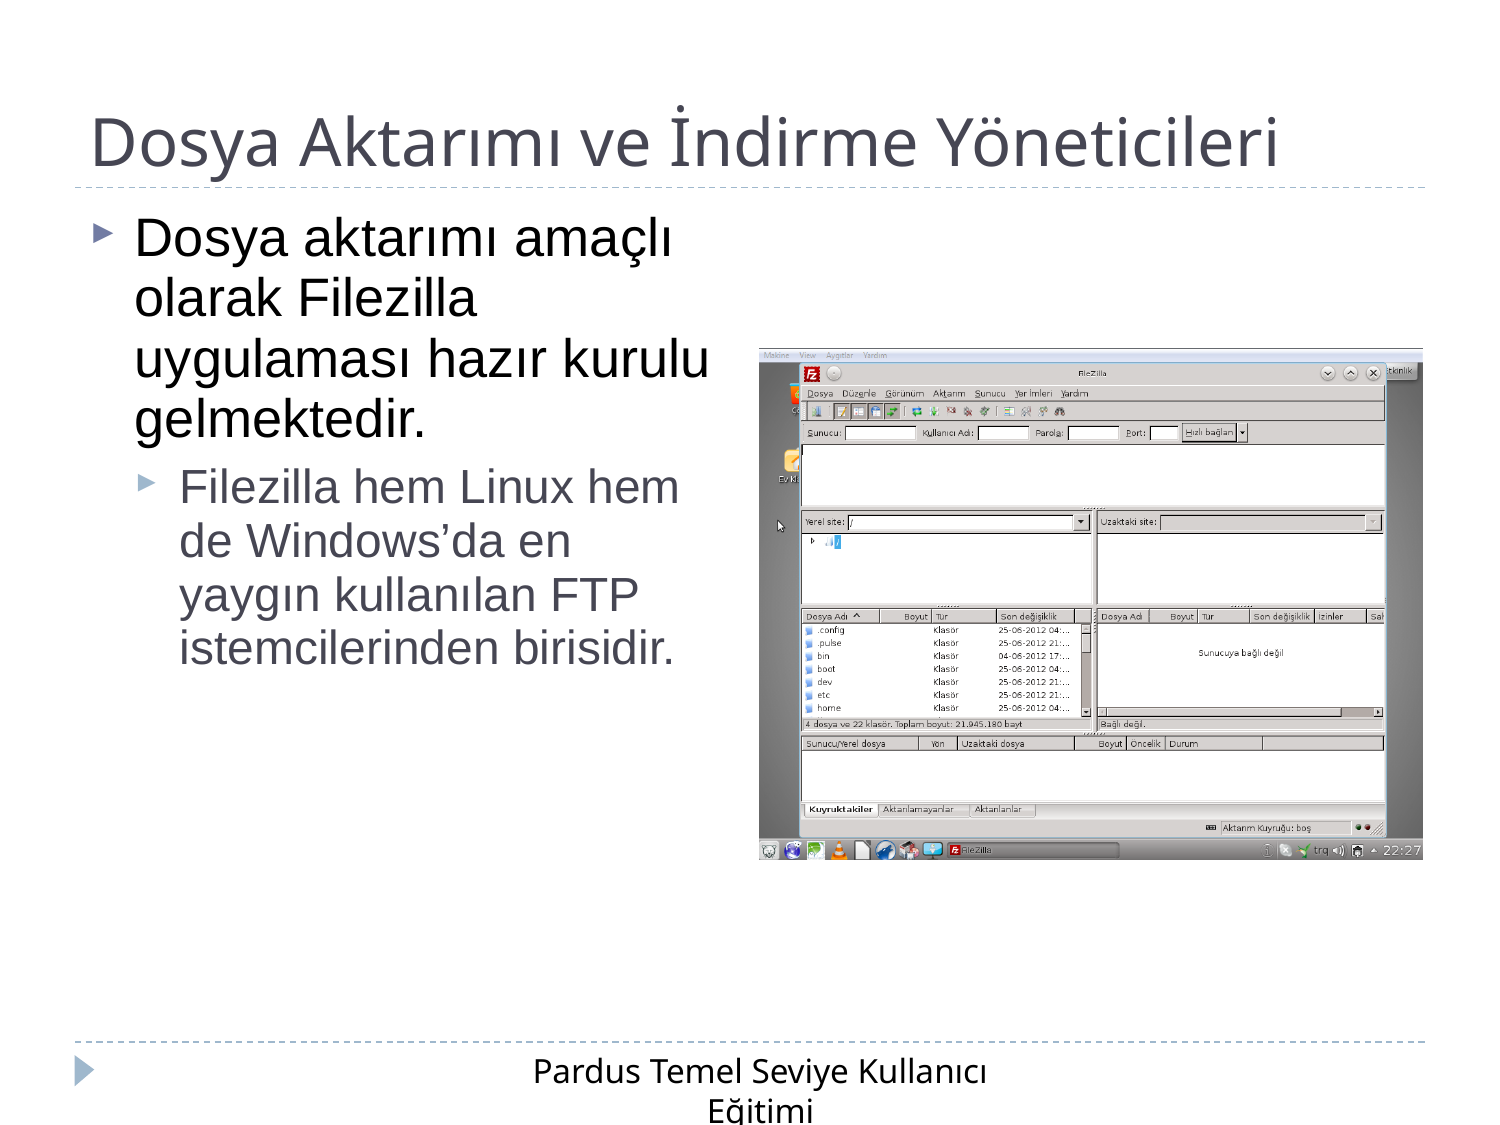

# Dosya Aktarımı ve İndirme Yöneticileri
Dosya aktarımı amaçlı olarak Filezilla uygulaması hazır kurulu gelmektedir.
Filezilla hem Linux hem de Windows’da en yaygın kullanılan FTP istemcilerinden birisidir.